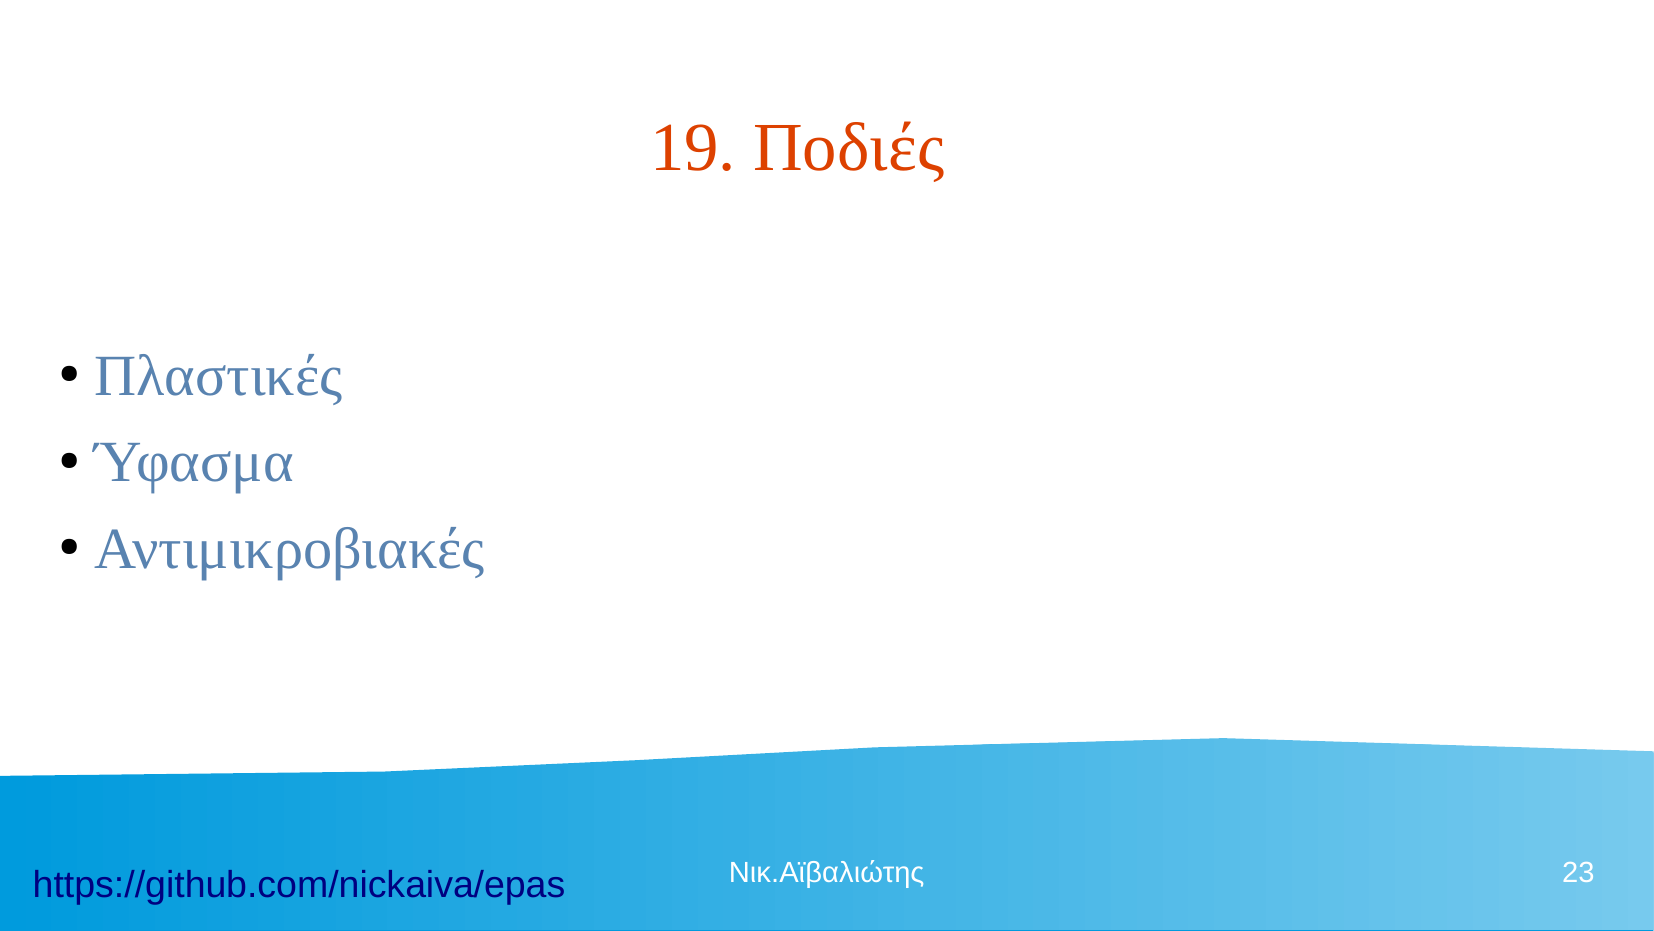

# 19. Ποδιές
Πλαστικές
Ύφασμα
Αντιμικροβιακές
Νικ.Αϊβαλιώτης
23